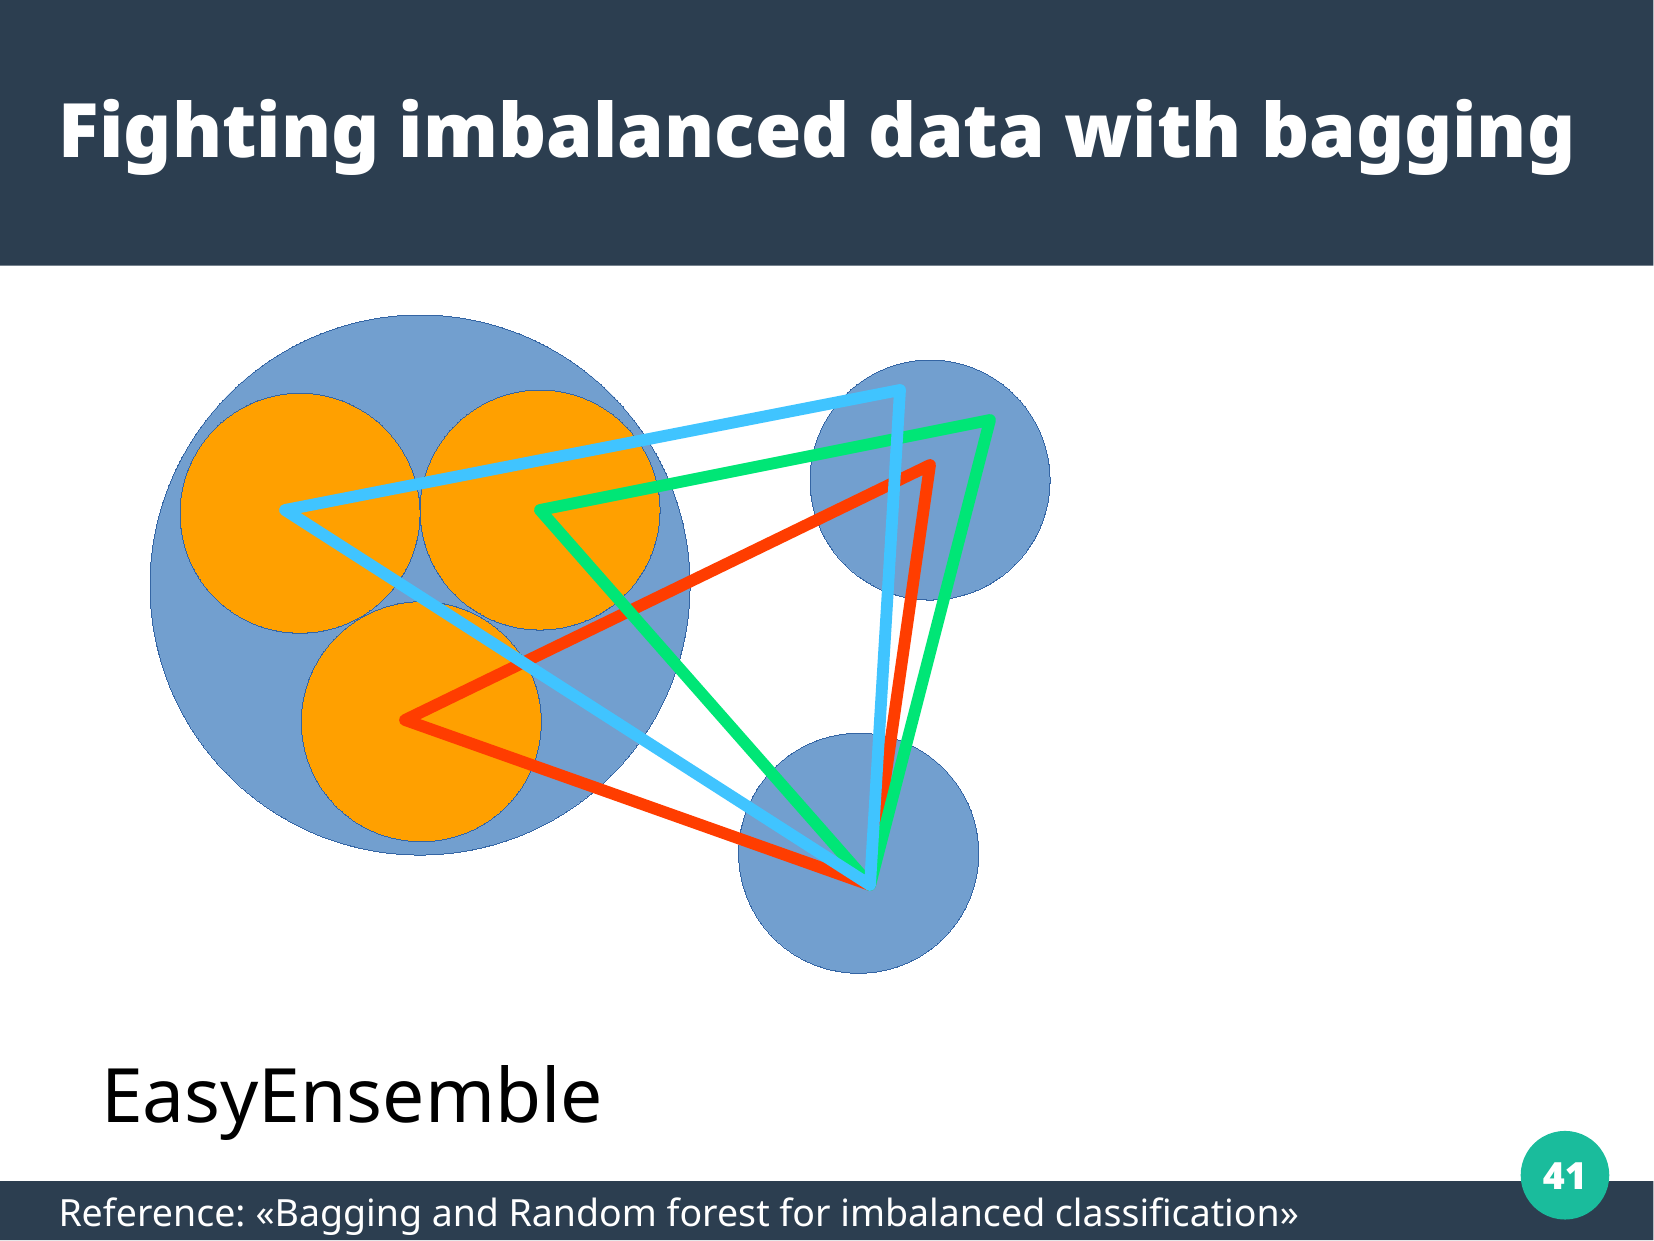

# Fighting imbalanced data with bagging
EasyEnsemble
41
Reference: «Bagging and Random forest for imbalanced classification»